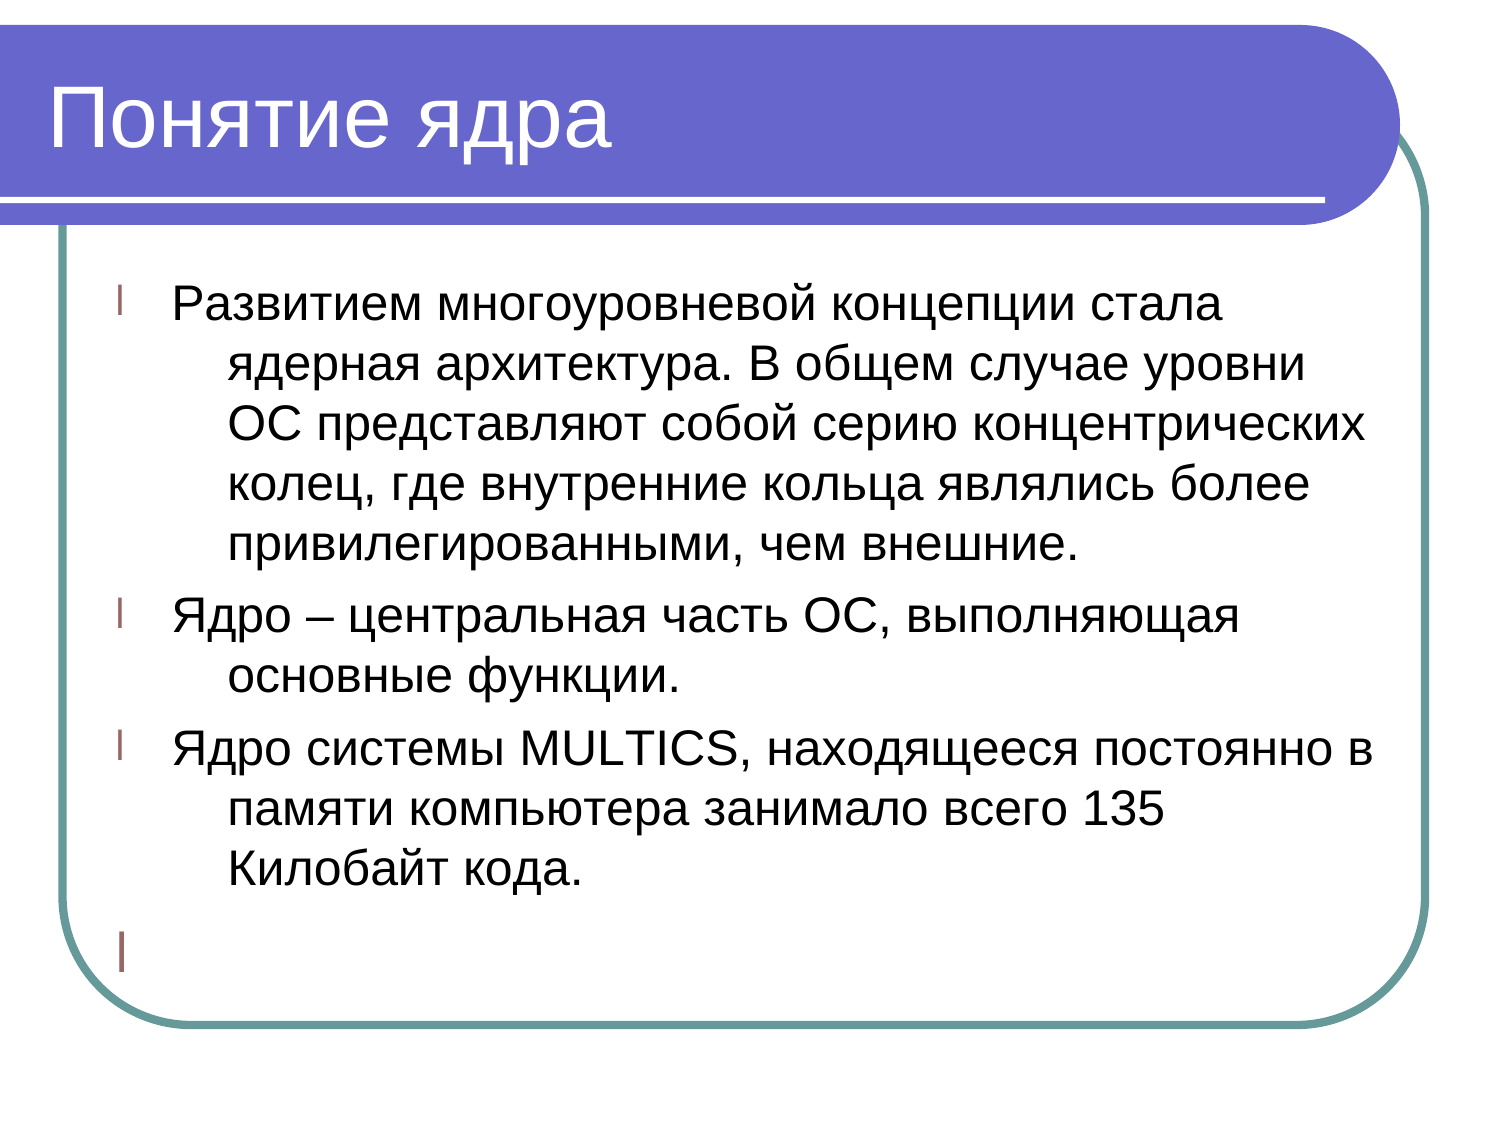

# Понятие ядра
Развитием многоуровневой концепции стала ядерная архитектура. В общем случае уровни ОС представляют собой серию концентрических колец, где внутренние кольца являлись более привилегированными, чем внешние.
Ядро – центральная часть ОС, выполняющая основные функции.
Ядро системы MULTICS, находящееся постоянно в памяти компьютера занимало всего 135 Килобайт кода.